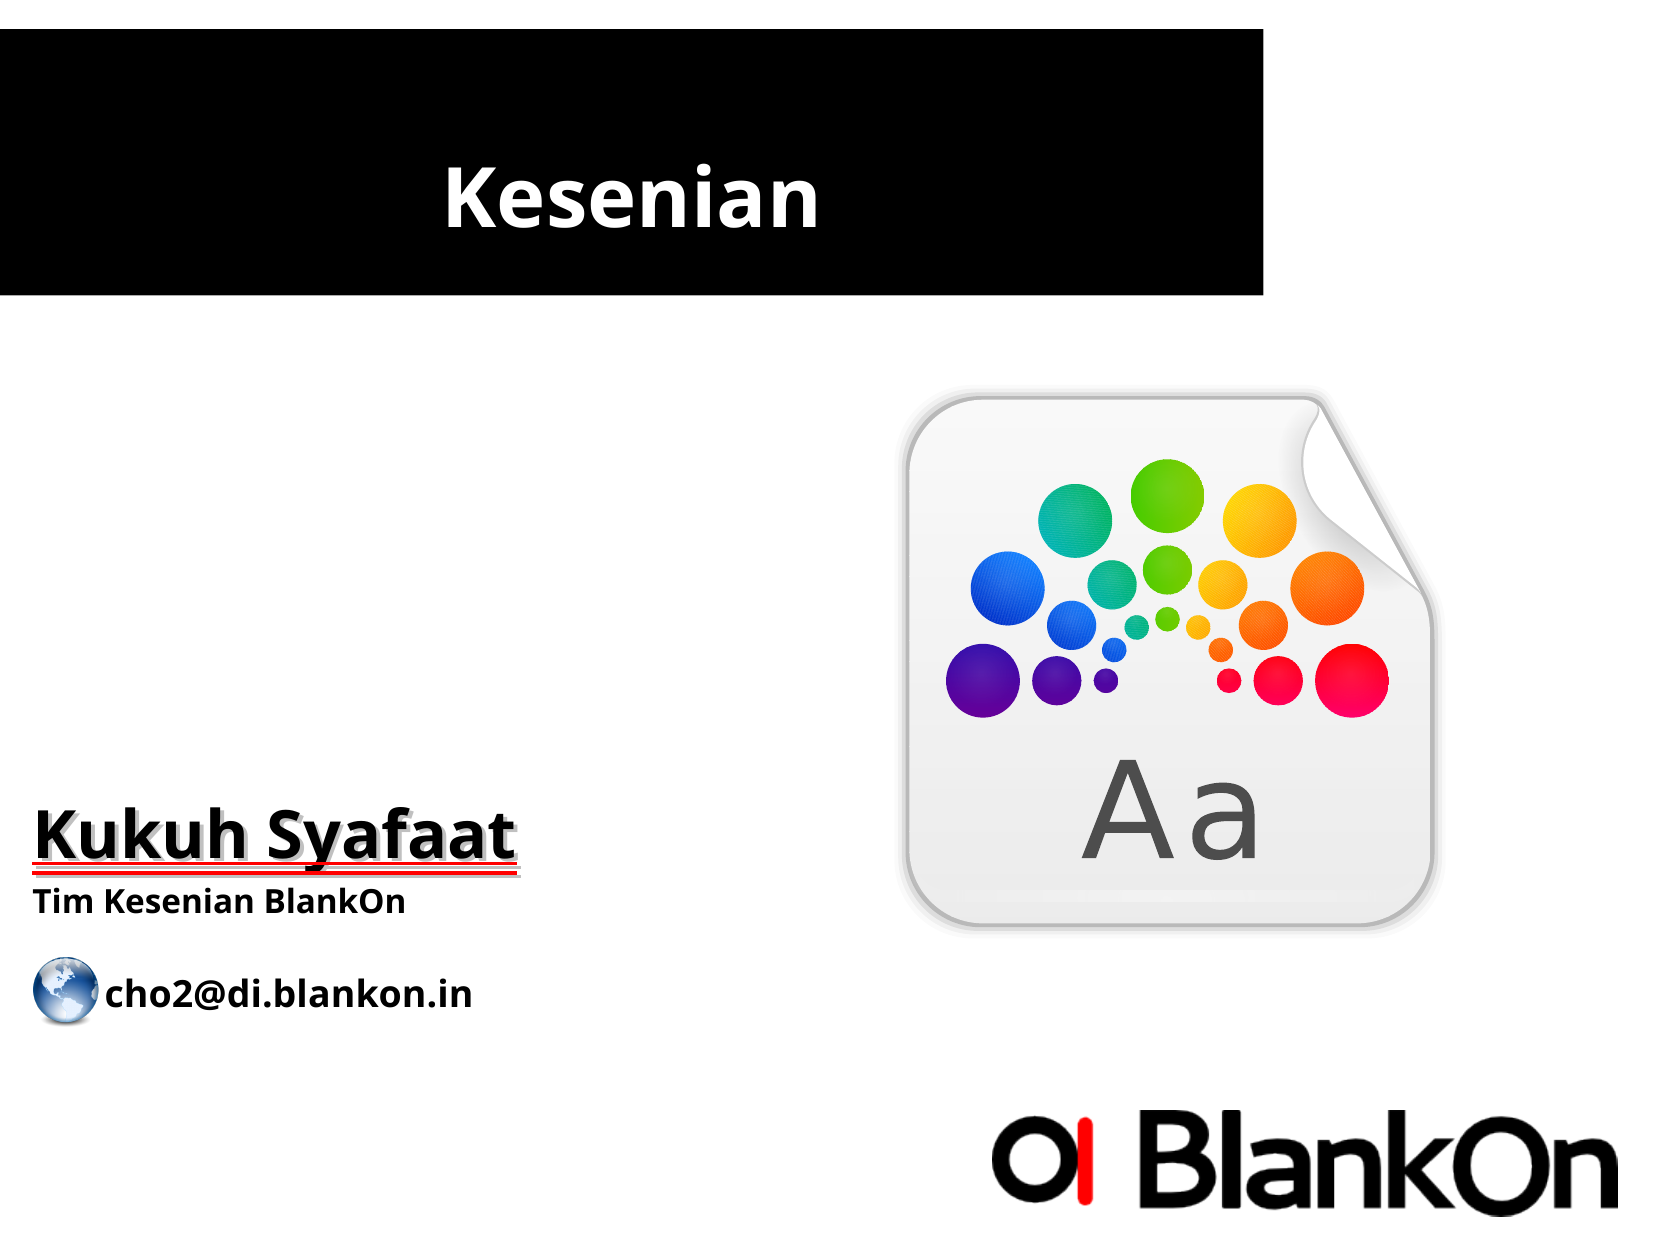

Kesenian
Kukuh Syafaat
Tim Kesenian BlankOn
 cho2@di.blankon.in